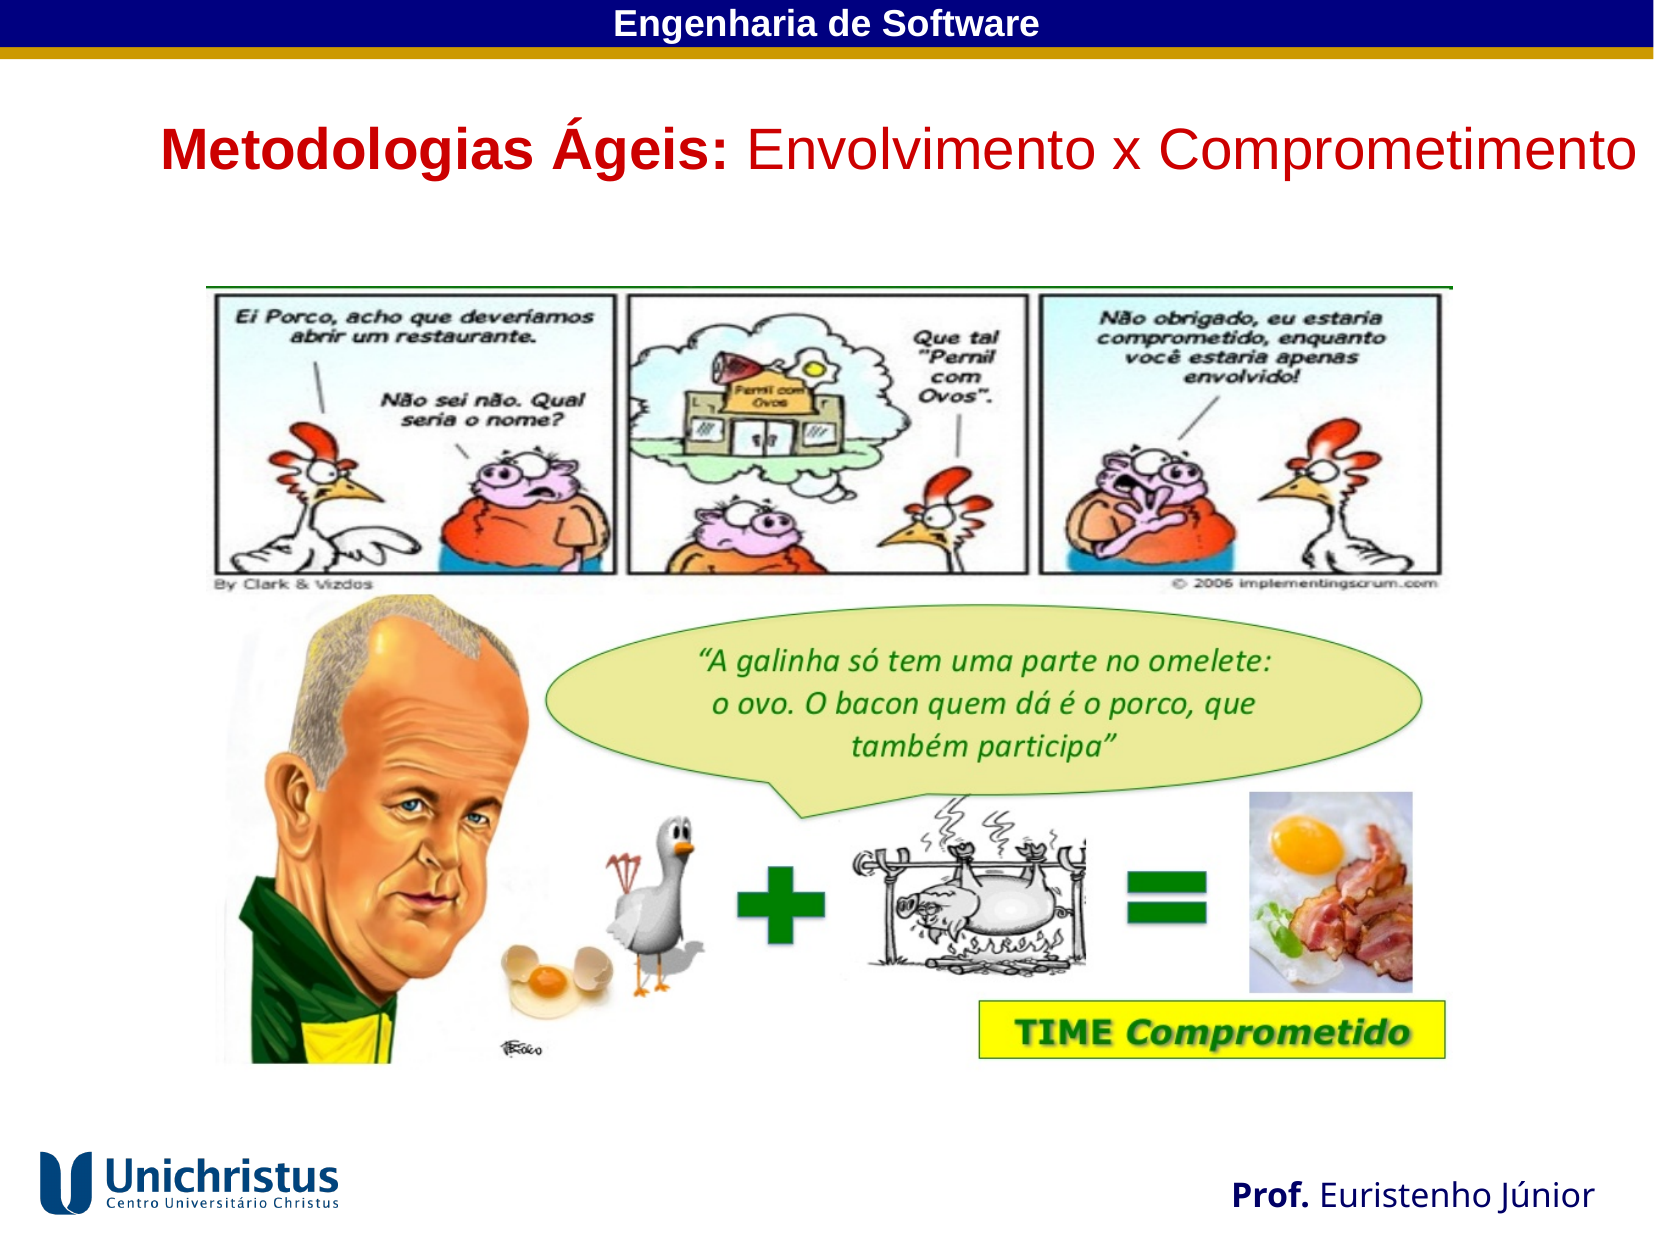

Engenharia de Software
Metodologias Ágeis: Envolvimento x Comprometimento
Prof. Euristenho Júnior